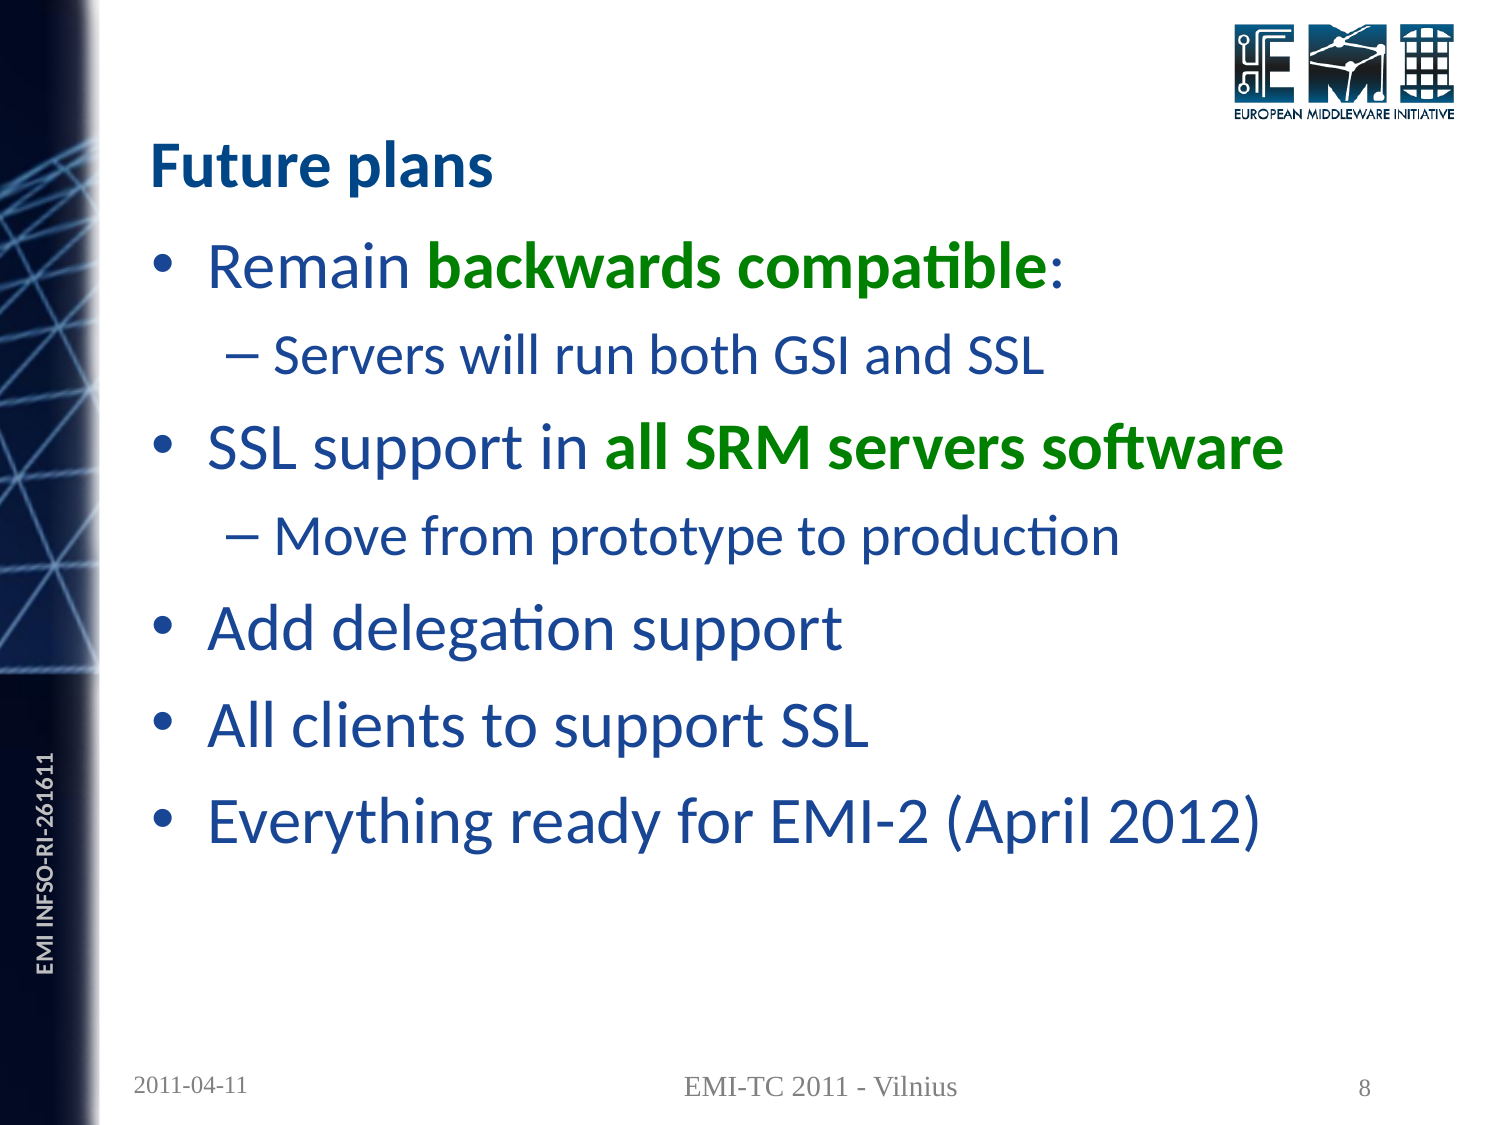

# Future plans
Remain backwards compatible:
Servers will run both GSI and SSL
SSL support in all SRM servers software
Move from prototype to production
Add delegation support
All clients to support SSL
Everything ready for EMI-2 (April 2012)
2011-04-11
EMI-TC 2011 - Vilnius
8